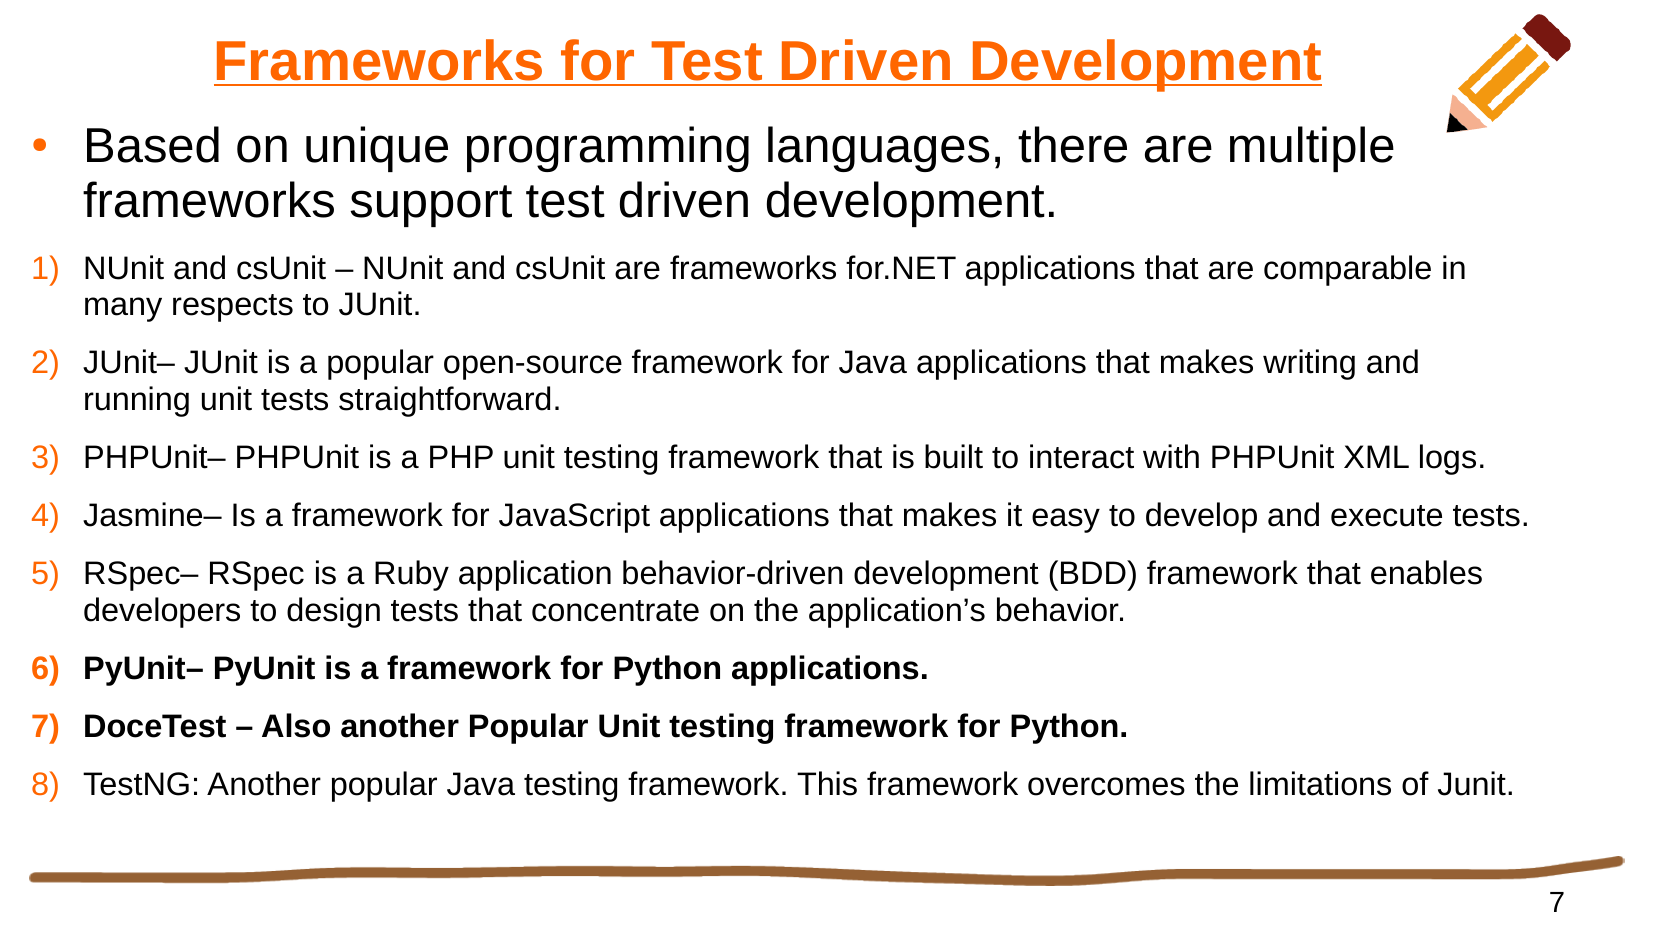

# Frameworks for Test Driven Development
Based on unique programming languages, there are multiple frameworks support test driven development.
NUnit and csUnit – NUnit and csUnit are frameworks for.NET applications that are comparable in many respects to JUnit.
JUnit– JUnit is a popular open-source framework for Java applications that makes writing and running unit tests straightforward.
PHPUnit– PHPUnit is a PHP unit testing framework that is built to interact with PHPUnit XML logs.
Jasmine– Is a framework for JavaScript applications that makes it easy to develop and execute tests.
RSpec– RSpec is a Ruby application behavior-driven development (BDD) framework that enables developers to design tests that concentrate on the application’s behavior.
PyUnit– PyUnit is a framework for Python applications.
DoceTest – Also another Popular Unit testing framework for Python.
TestNG: Another popular Java testing framework. This framework overcomes the limitations of Junit.
7